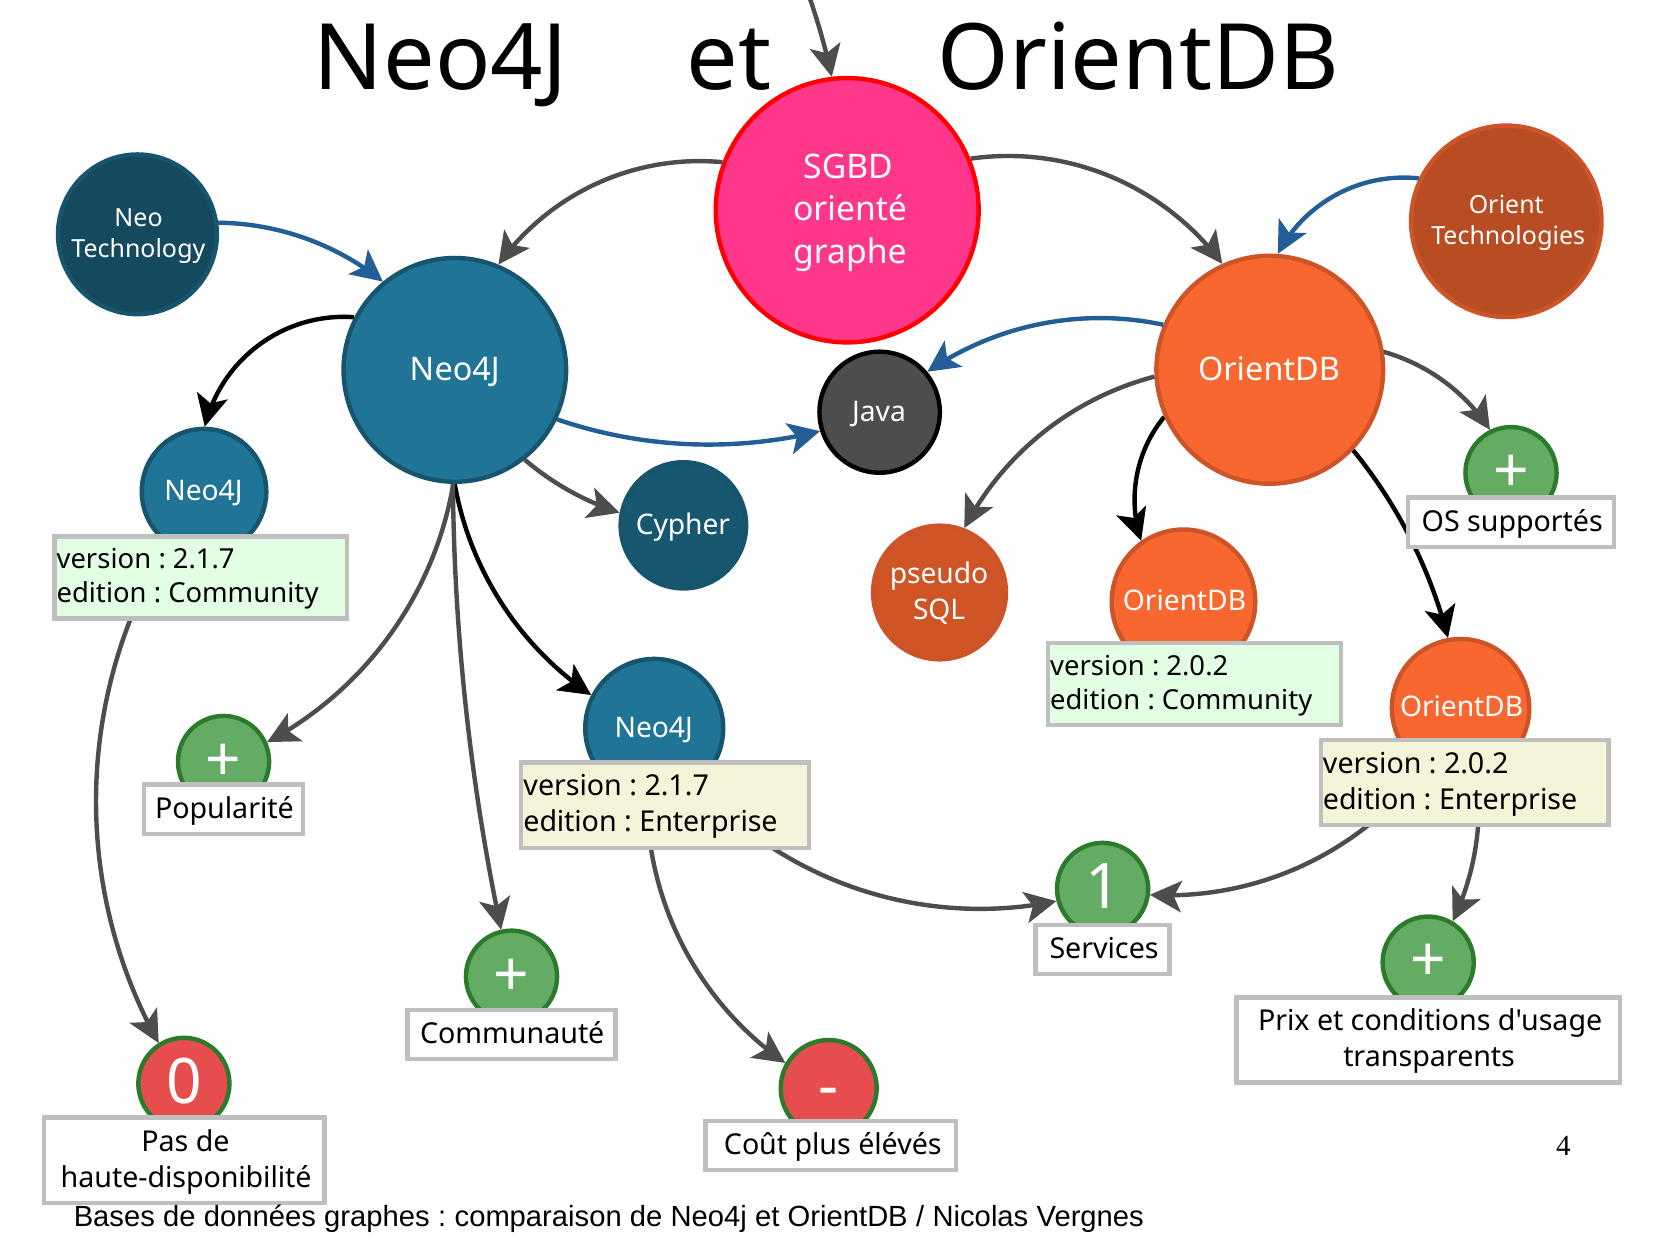

# Neo4J et OrientDB
4
Bases de données graphes : comparaison de Neo4j et OrientDB / Nicolas Vergnes